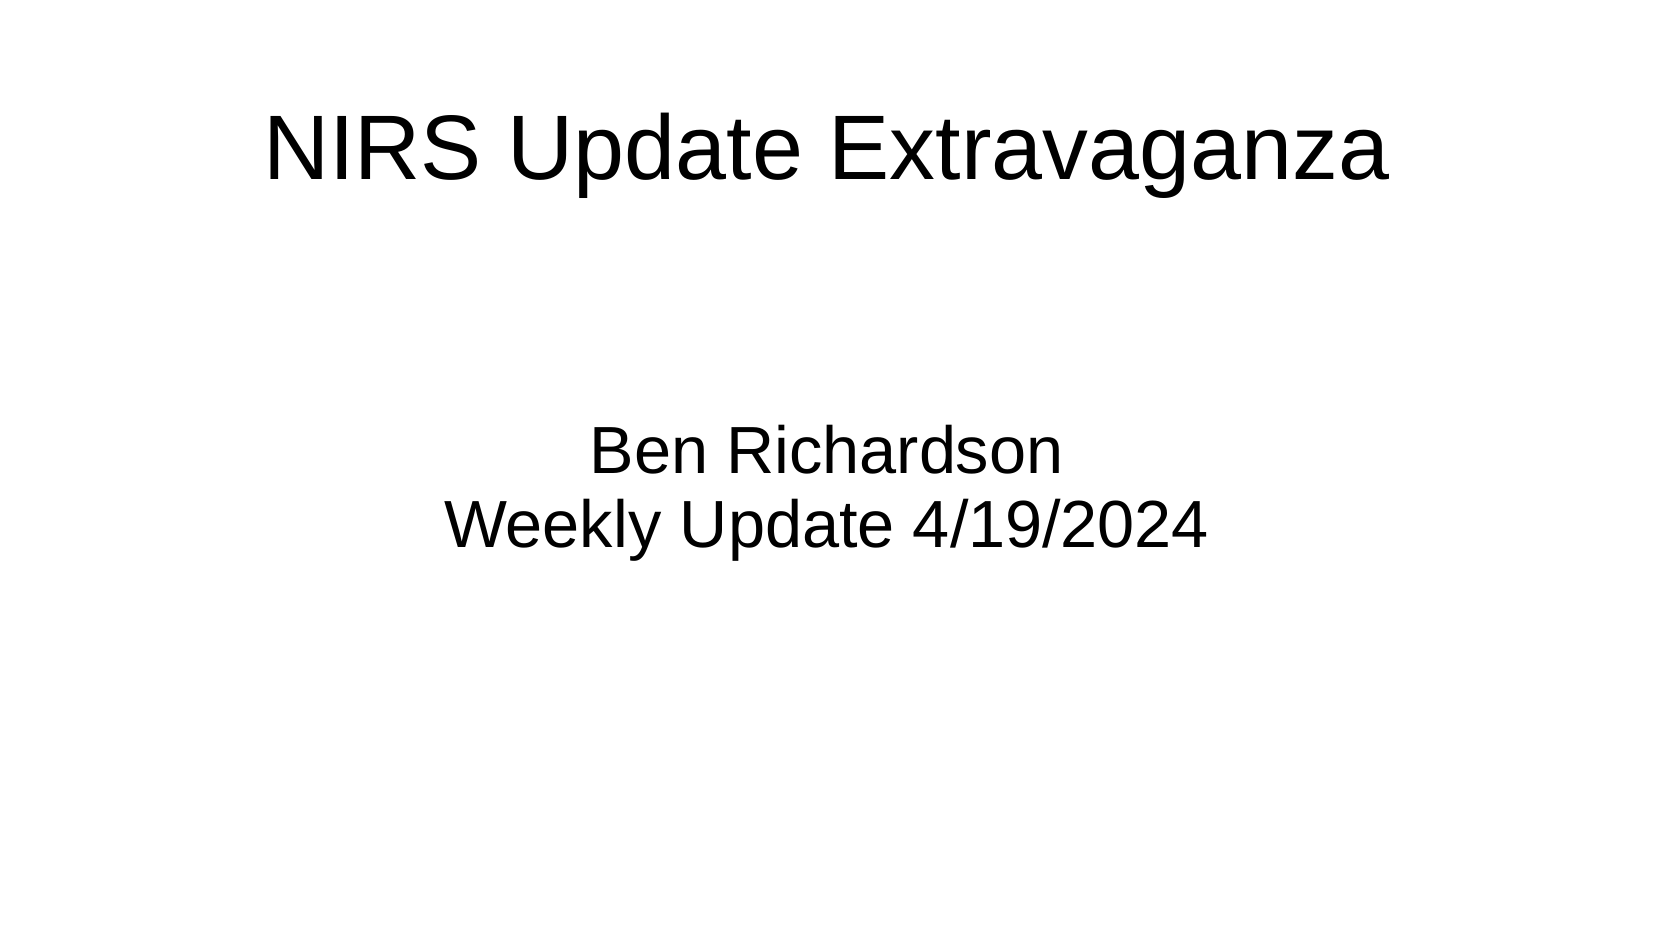

# NIRS Update Extravaganza
Ben Richardson
Weekly Update 4/19/2024